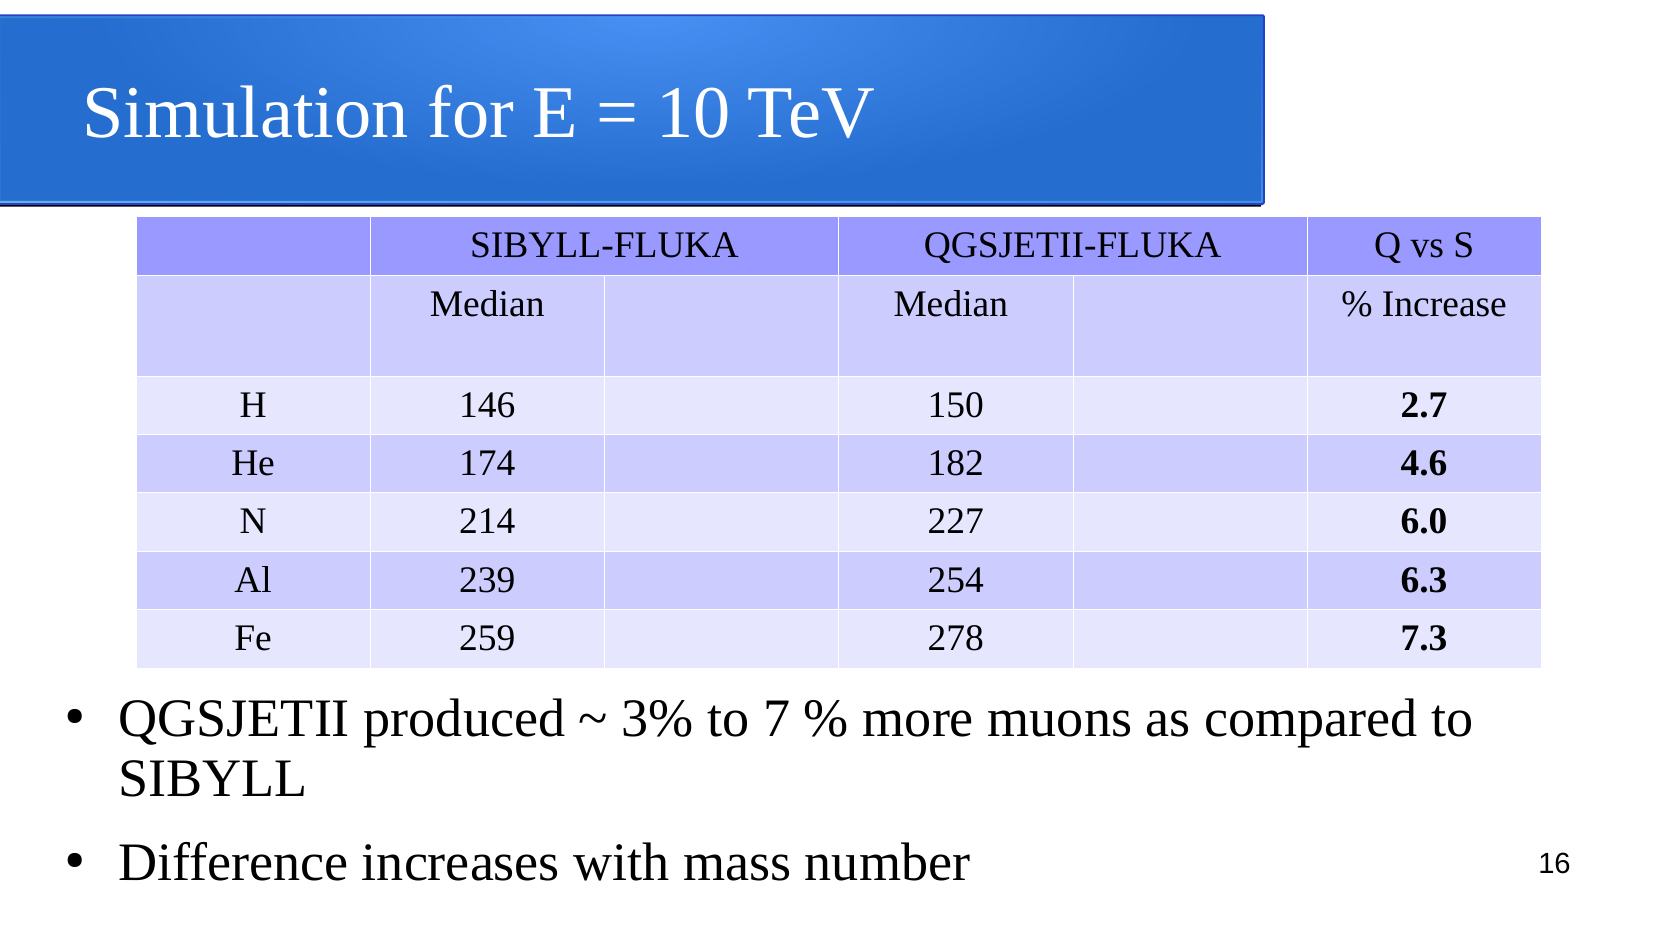

# Simulation for E = 10 TeV
| | SIBYLL-FLUKA | | QGSJETII-FLUKA | | Q vs S |
| --- | --- | --- | --- | --- | --- |
| | Median | | Median | | % Increase |
| H | 146 | | 150 | | 2.7 |
| He | 174 | | 182 | | 4.6 |
| N | 214 | | 227 | | 6.0 |
| Al | 239 | | 254 | | 6.3 |
| Fe | 259 | | 278 | | 7.3 |
QGSJETII produced ~ 3% to 7 % more muons as compared to SIBYLL
Difference increases with mass number